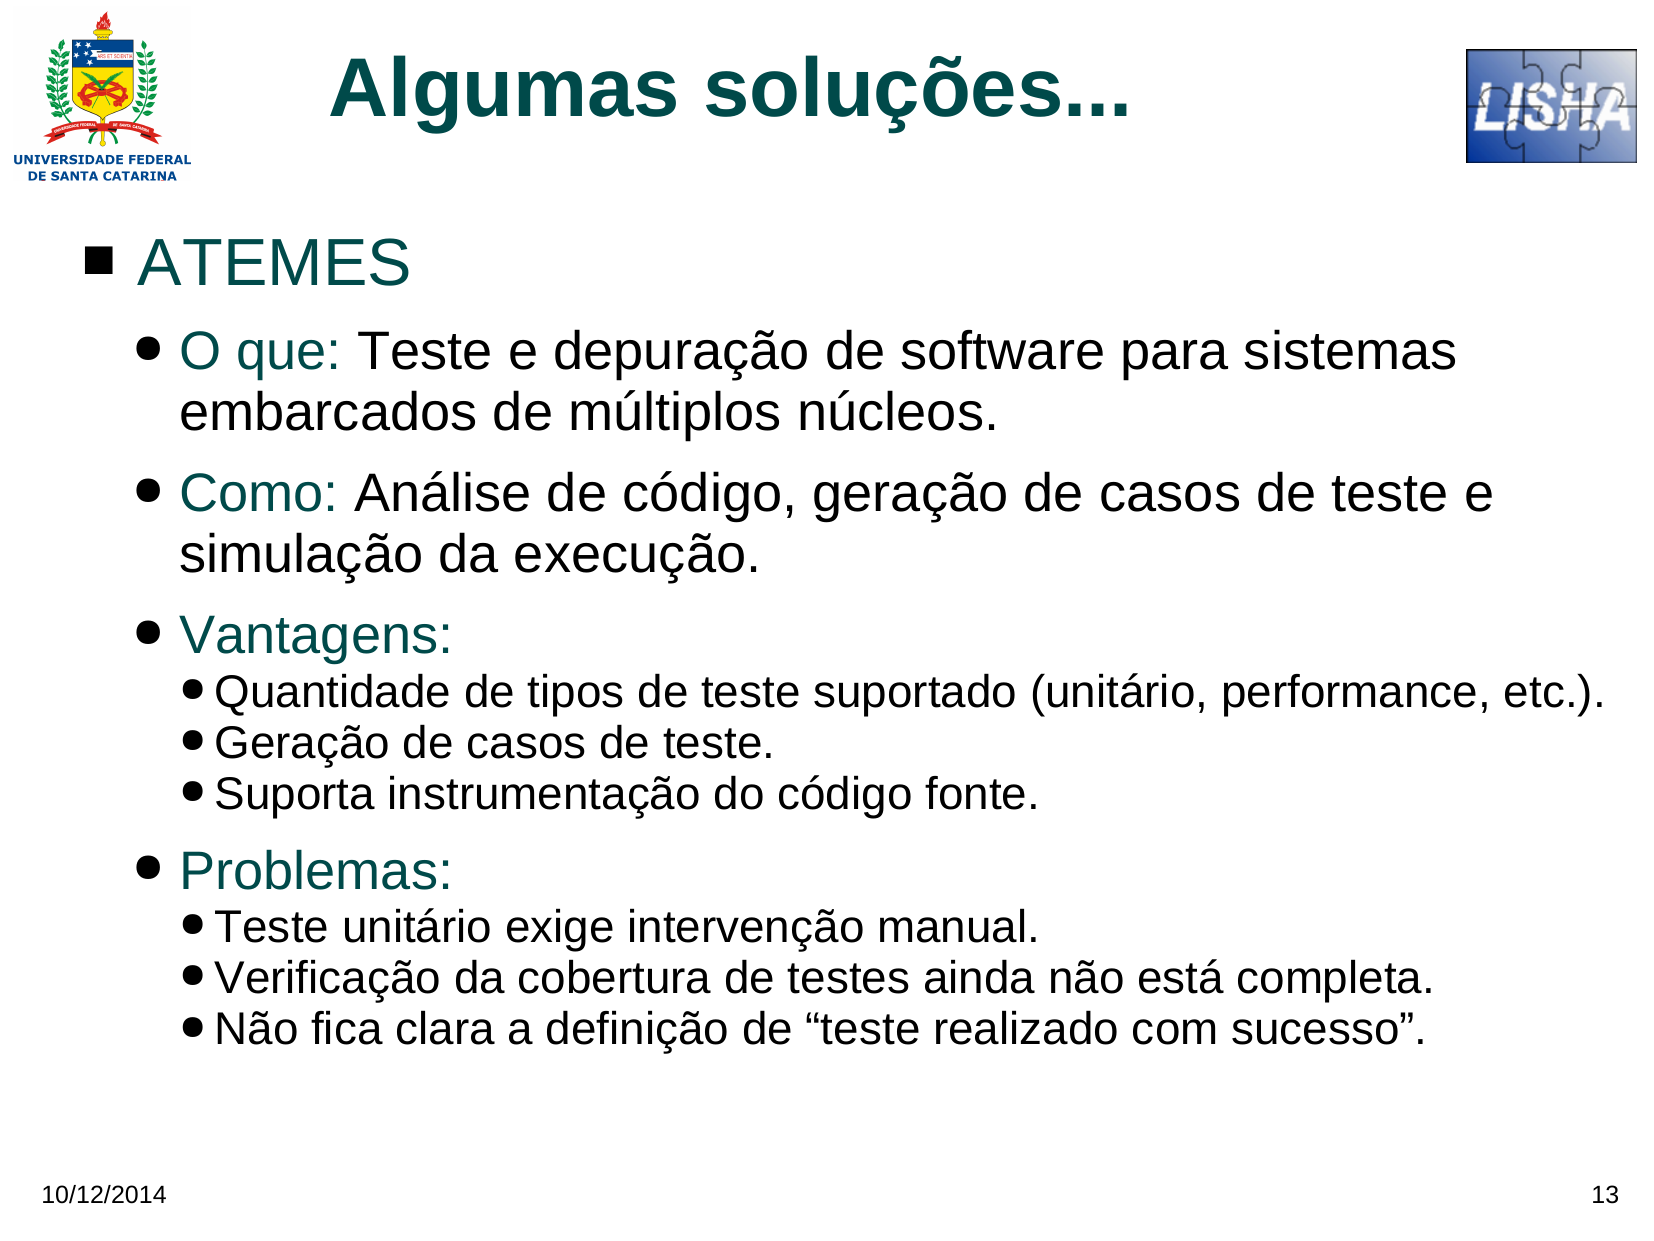

# Algumas soluções...
ATEMES
O que: Teste e depuração de software para sistemas embarcados de múltiplos núcleos.
Como: Análise de código, geração de casos de teste e simulação da execução.
Vantagens:
Quantidade de tipos de teste suportado (unitário, performance, etc.).
Geração de casos de teste.
Suporta instrumentação do código fonte.
Problemas:
Teste unitário exige intervenção manual.
Verificação da cobertura de testes ainda não está completa.
Não fica clara a definição de “teste realizado com sucesso”.